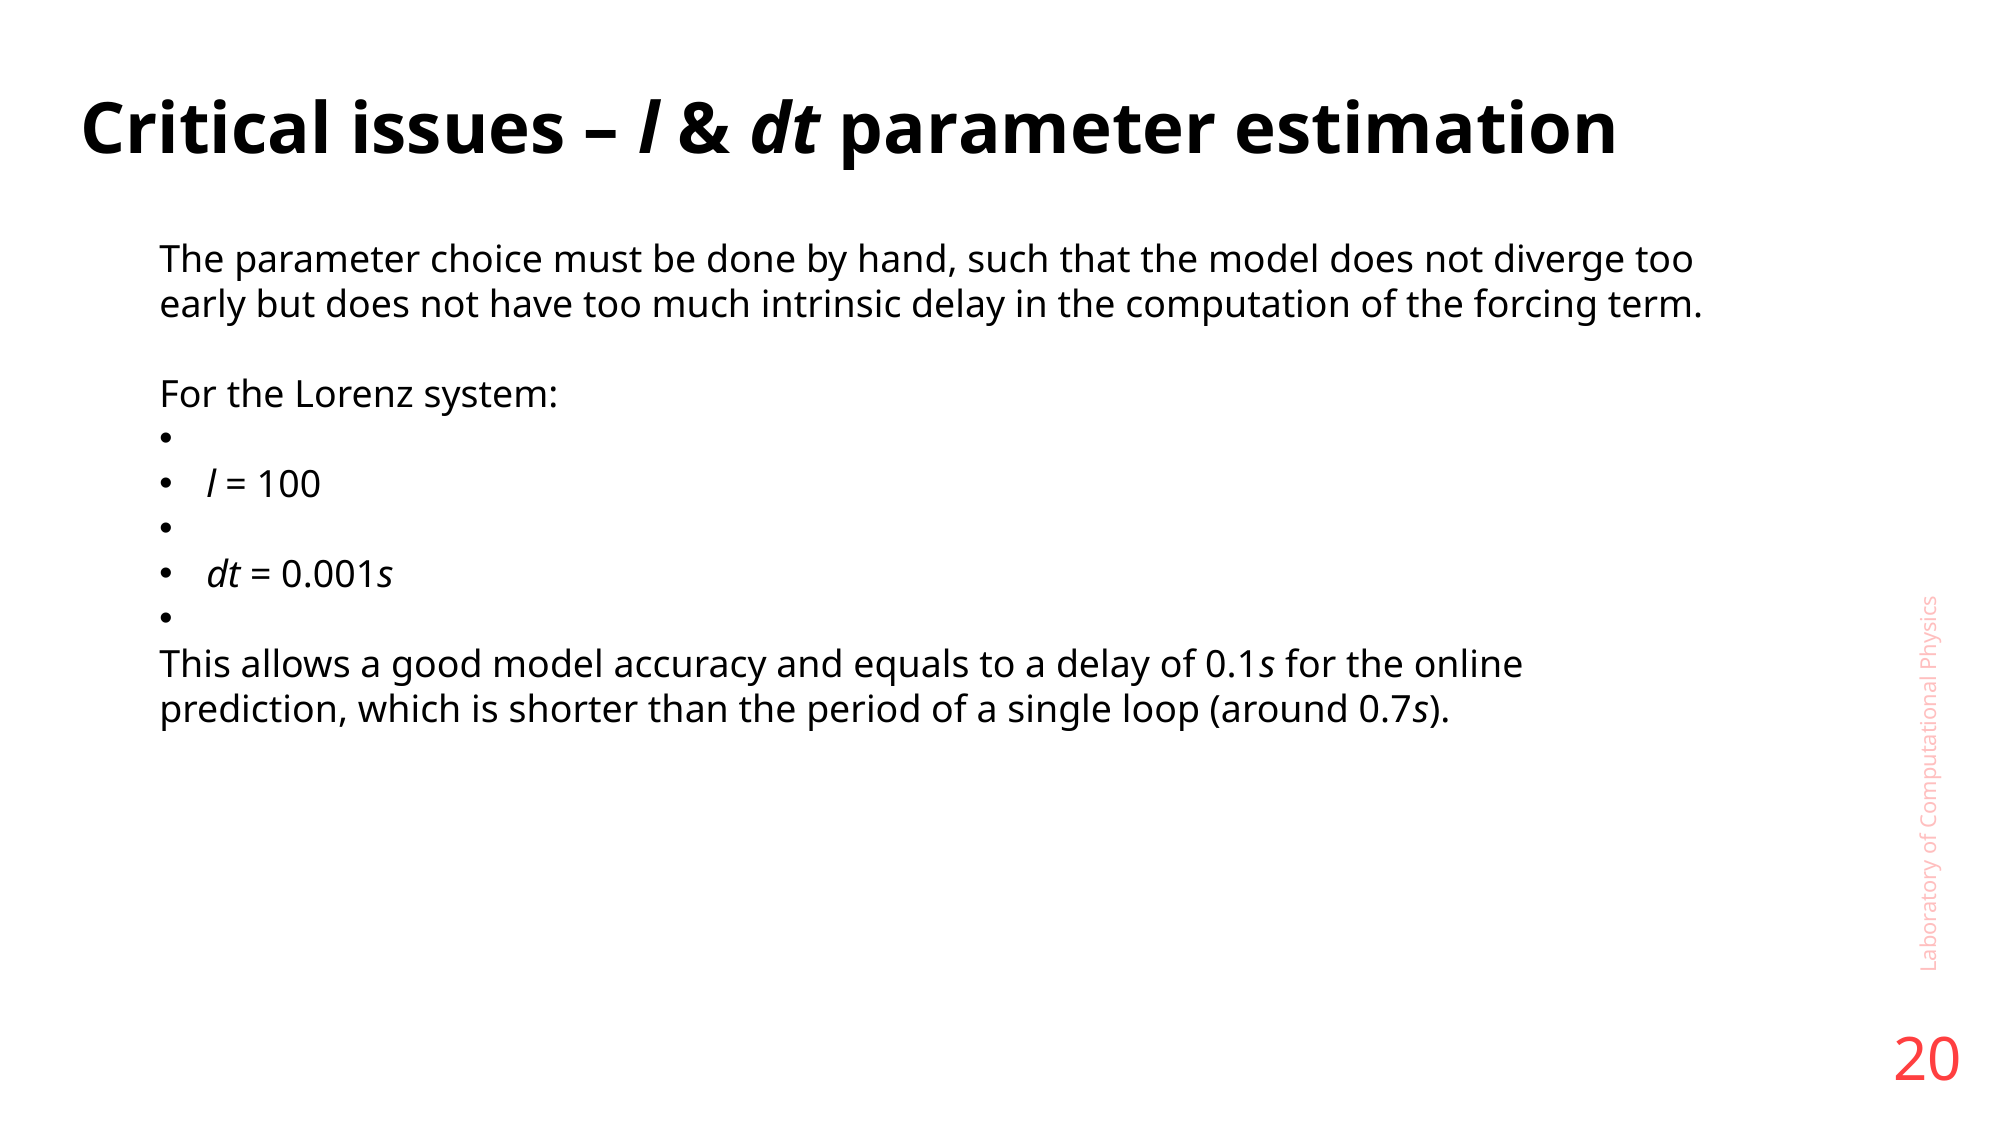

# Critical issues – l & dt parameter estimation
The parameter choice must be done by hand, such that the model does not diverge too early but does not have too much intrinsic delay in the computation of the forcing term.
For the Lorenz system:
l = 100
dt = 0.001s
This allows a good model accuracy and equals to a delay of 0.1s for the online prediction, which is shorter than the period of a single loop (around 0.7s).
Laboratory of Computational Physics